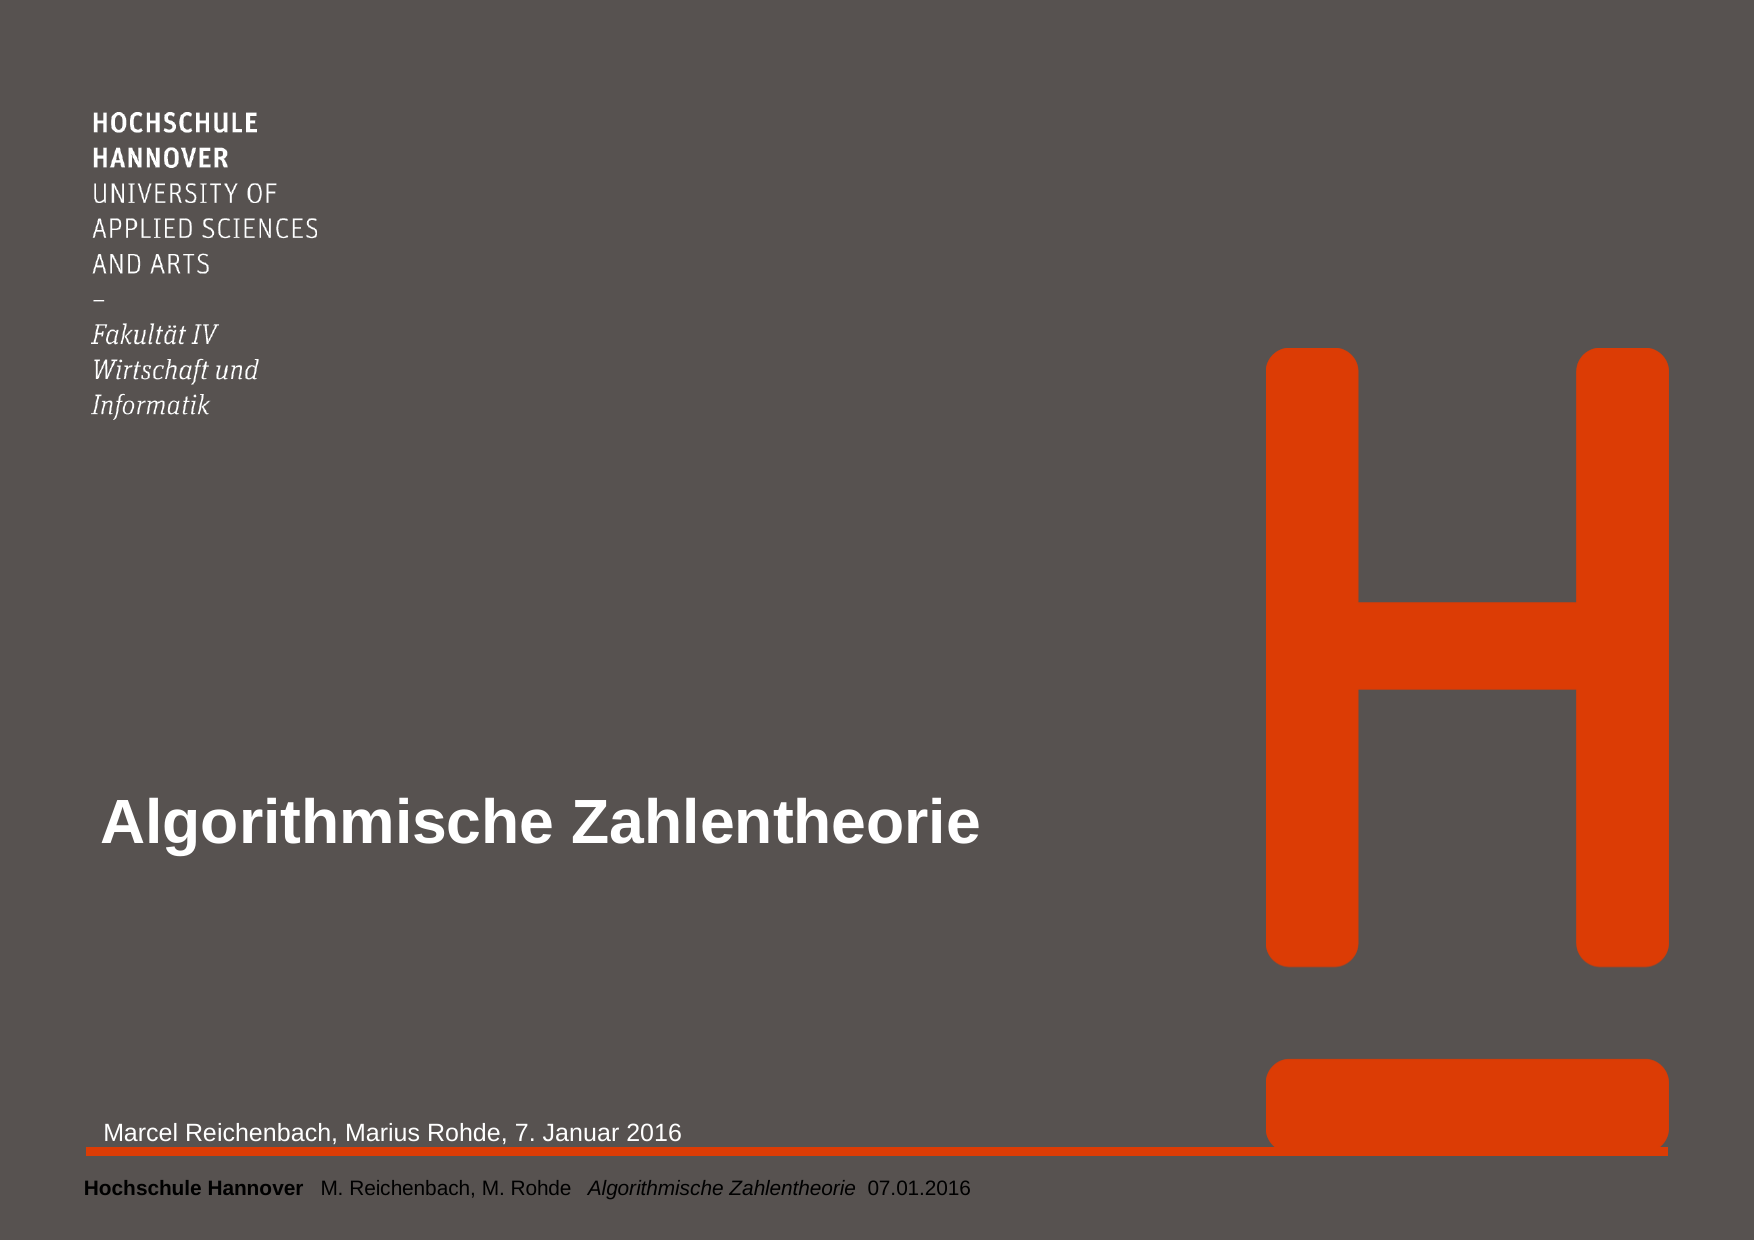

# Algorithmische Zahlentheorie
Marcel Reichenbach, Marius Rohde, 7. Januar 2016